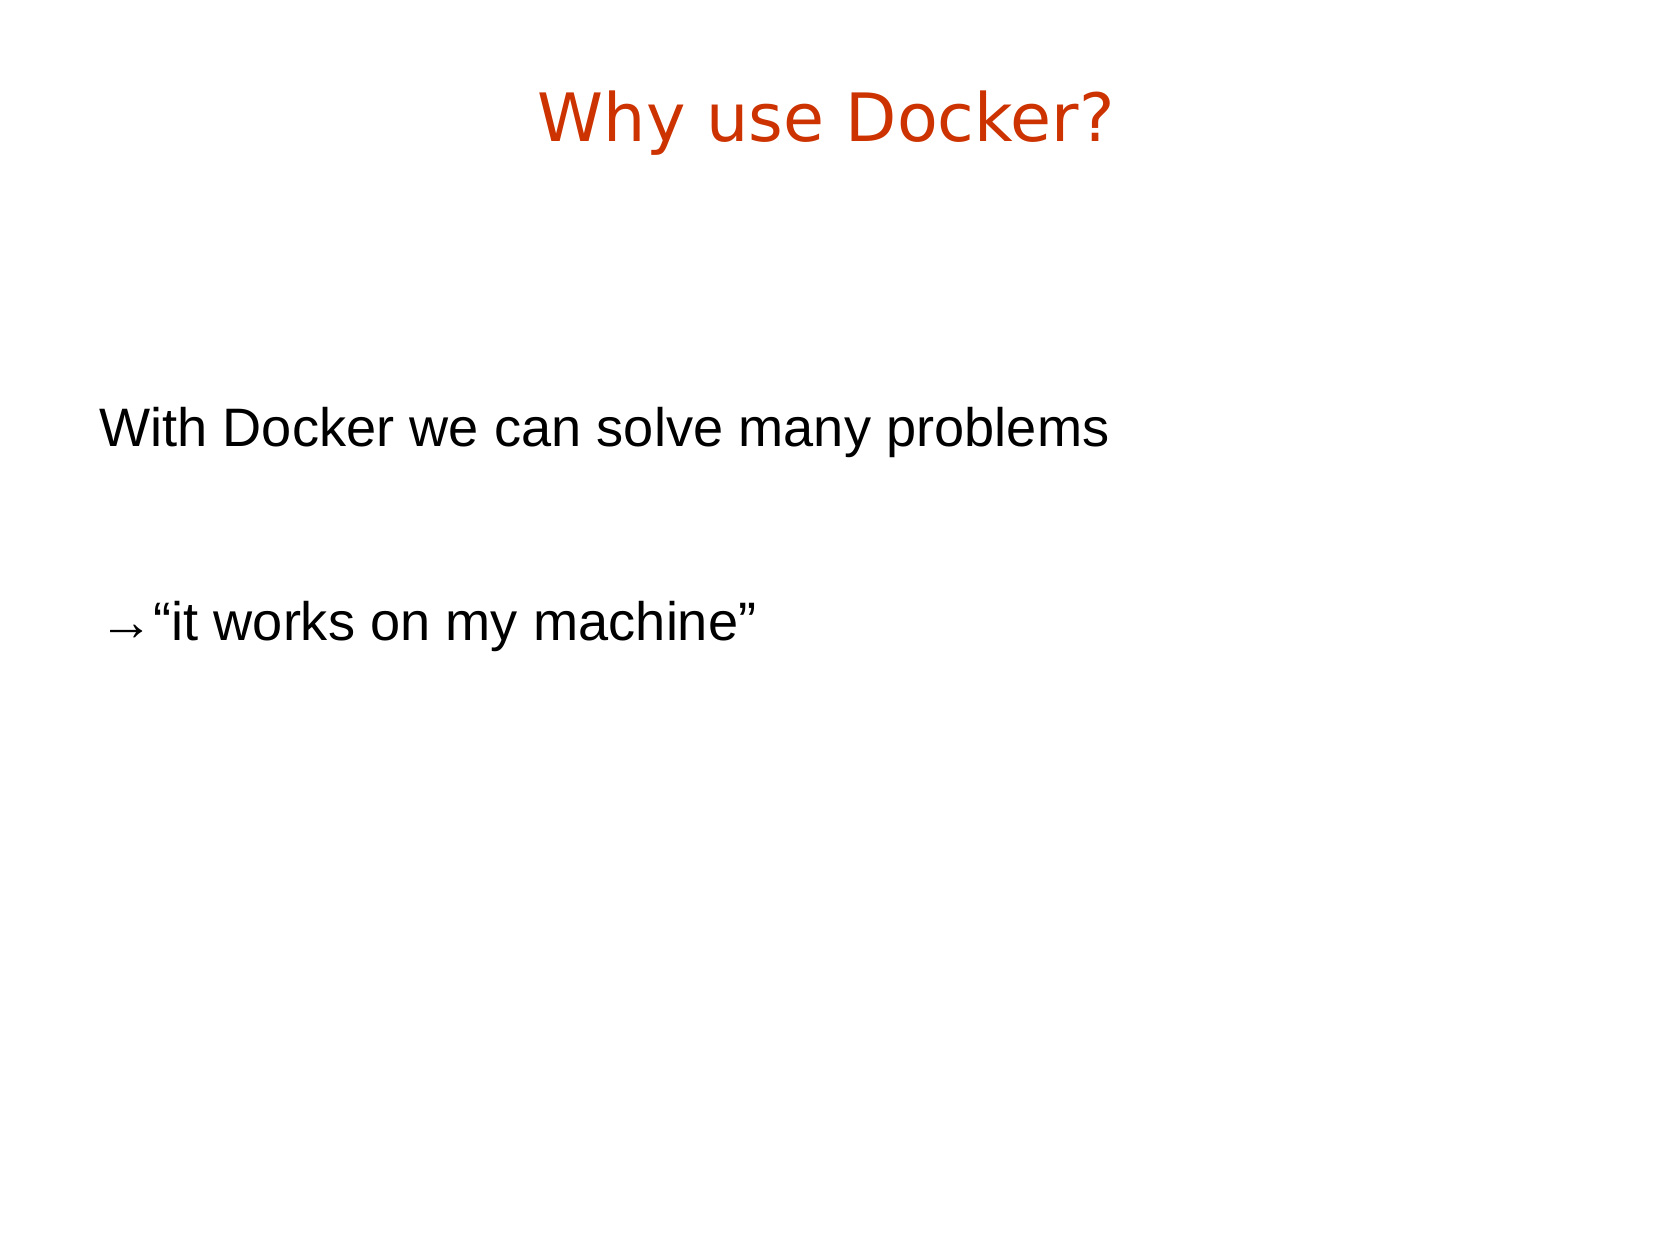

Why use Docker?
With Docker we can solve many problems
→“it works on my machine”